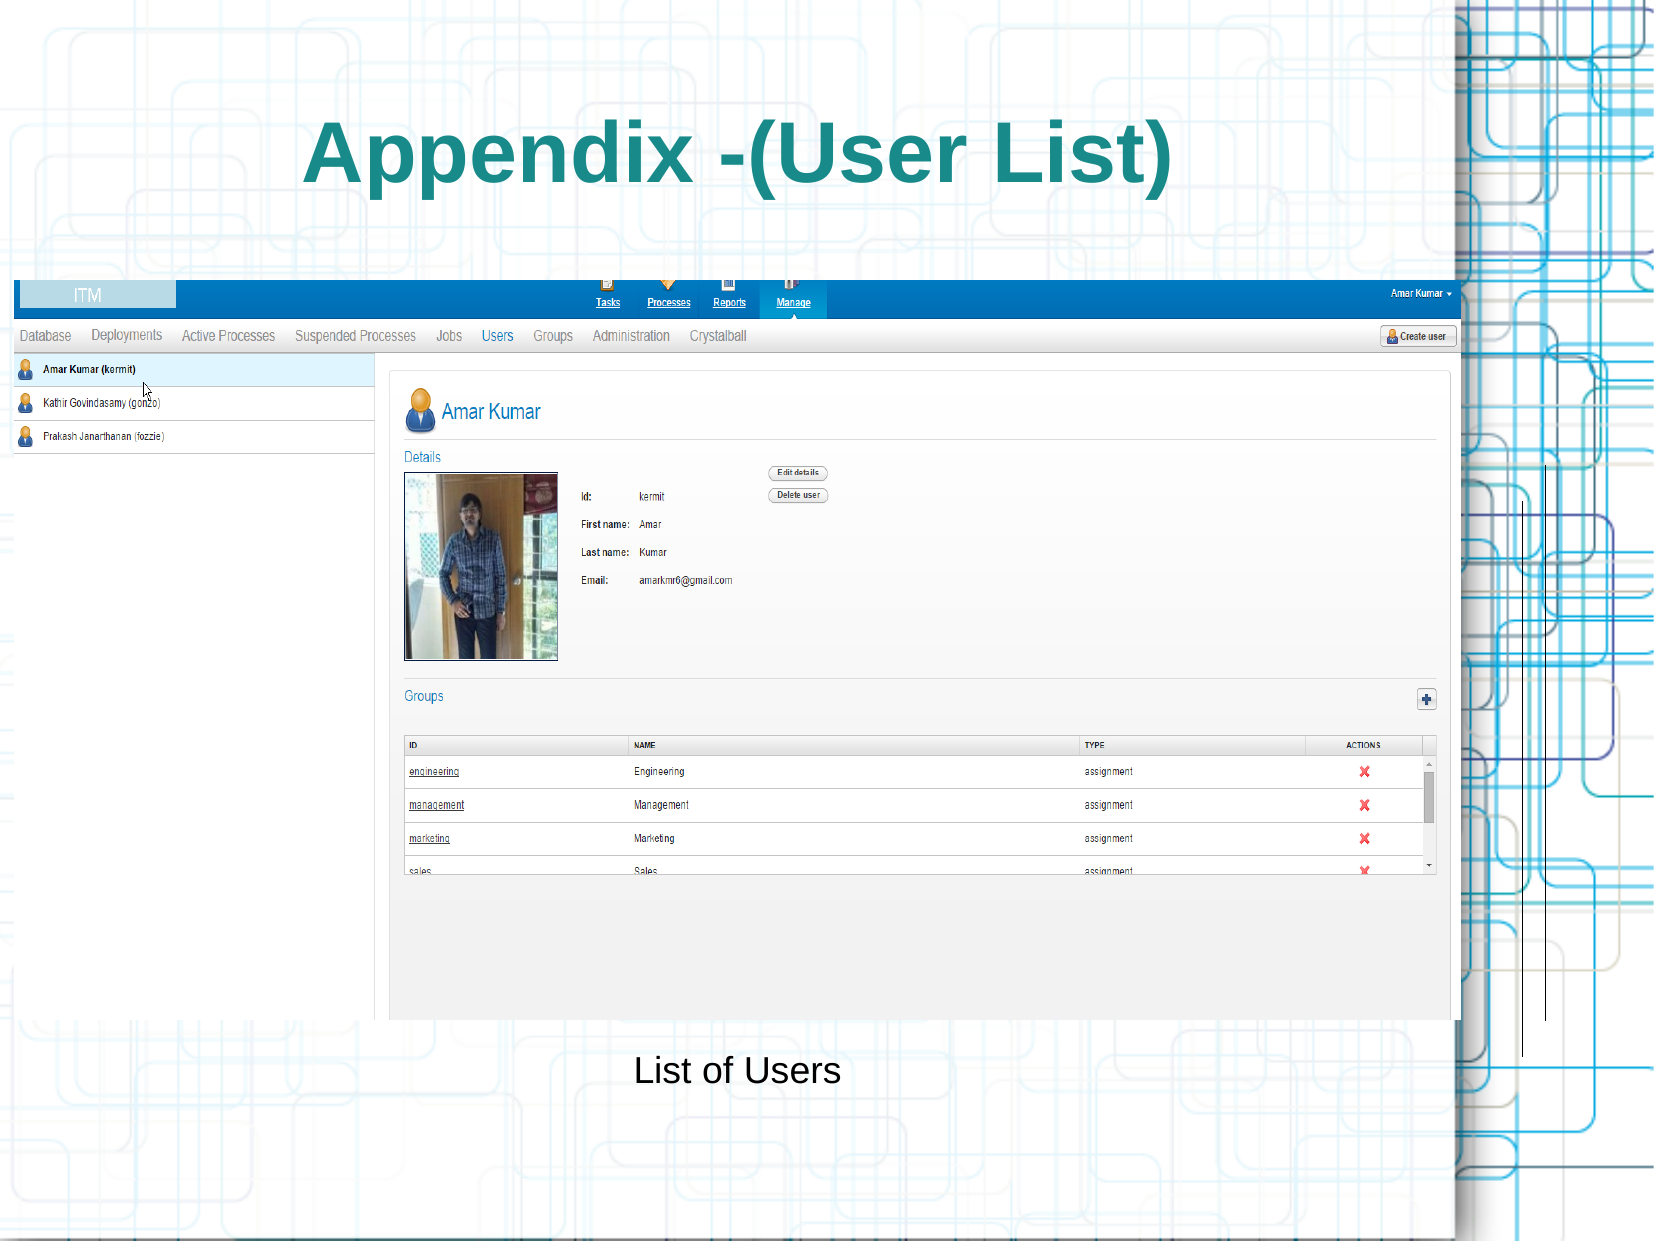

# Appendix -(User List)
List of Users